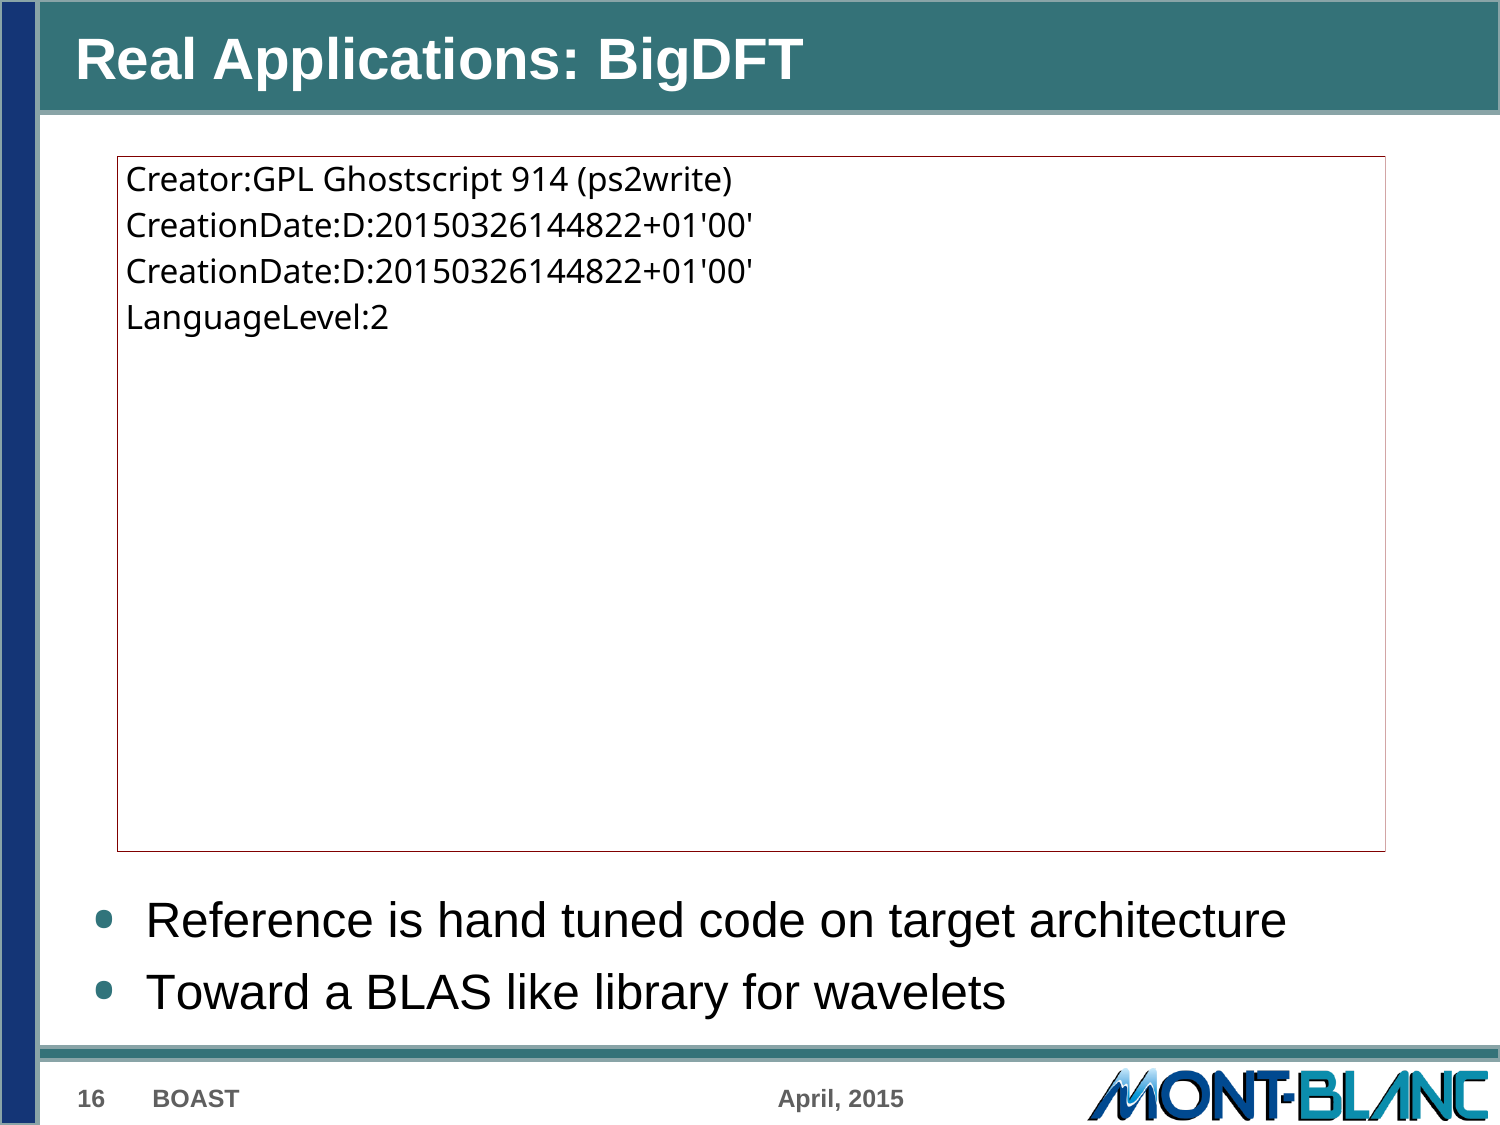

# Real Applications: BigDFT
Reference is hand tuned code on target architecture
Toward a BLAS like library for wavelets
16
BOAST
April, 2015